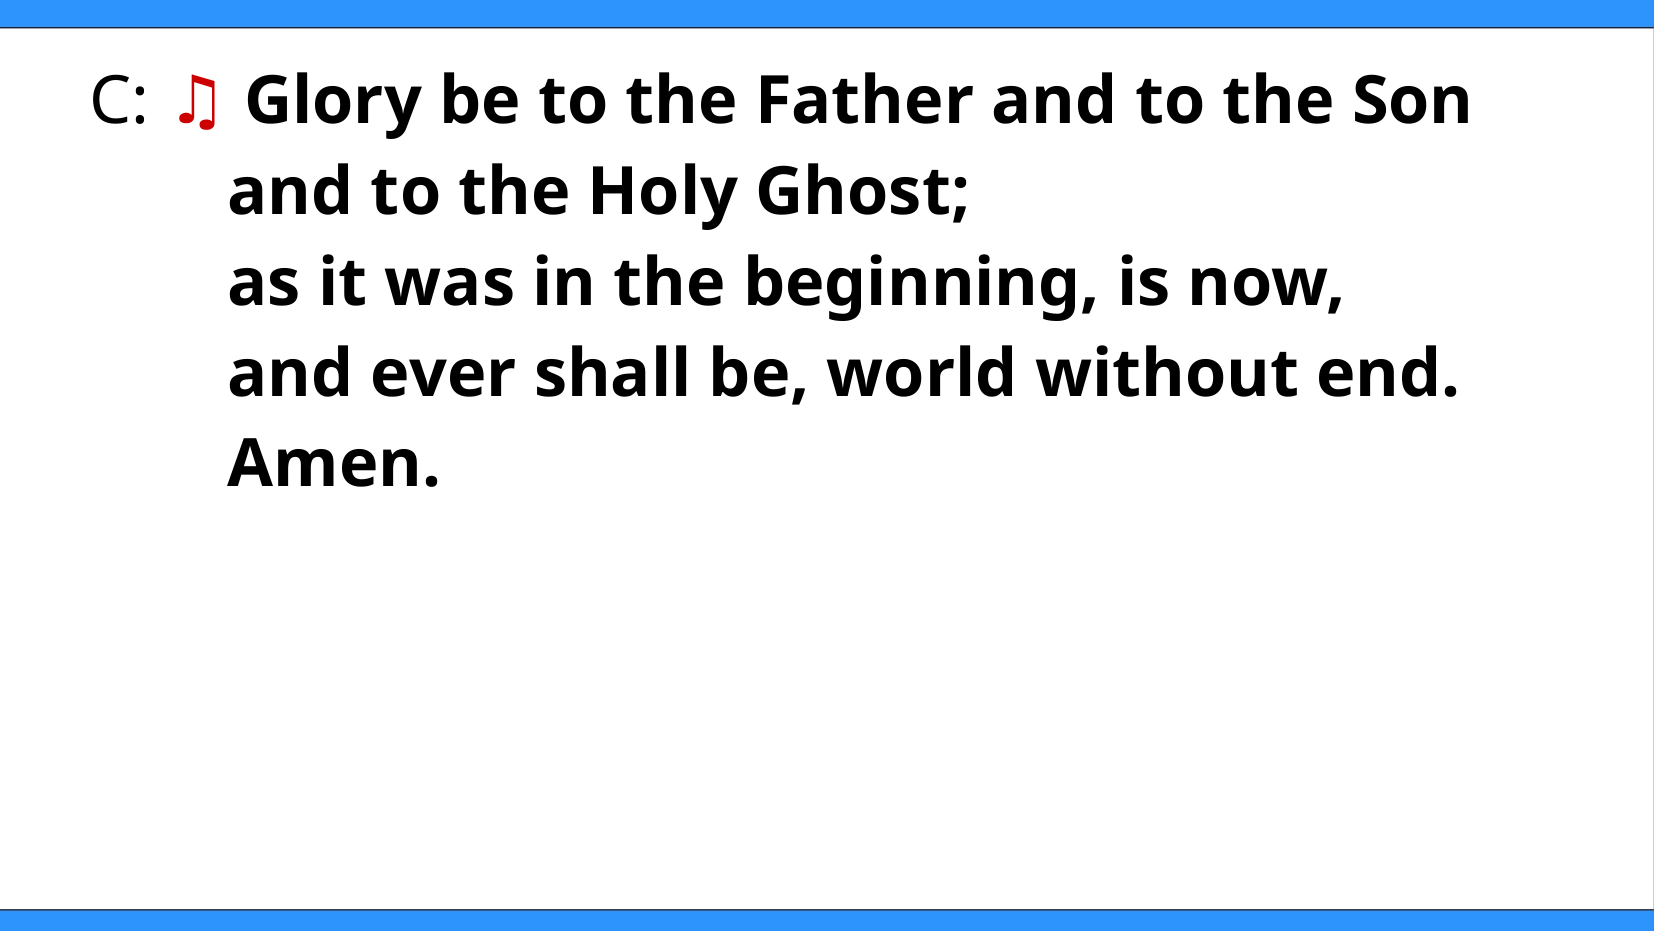

C: ♫ Glory be to the Father and to the Son
 and to the Holy Ghost;
 as it was in the beginning, is now,
 and ever shall be, world without end.
 Amen.